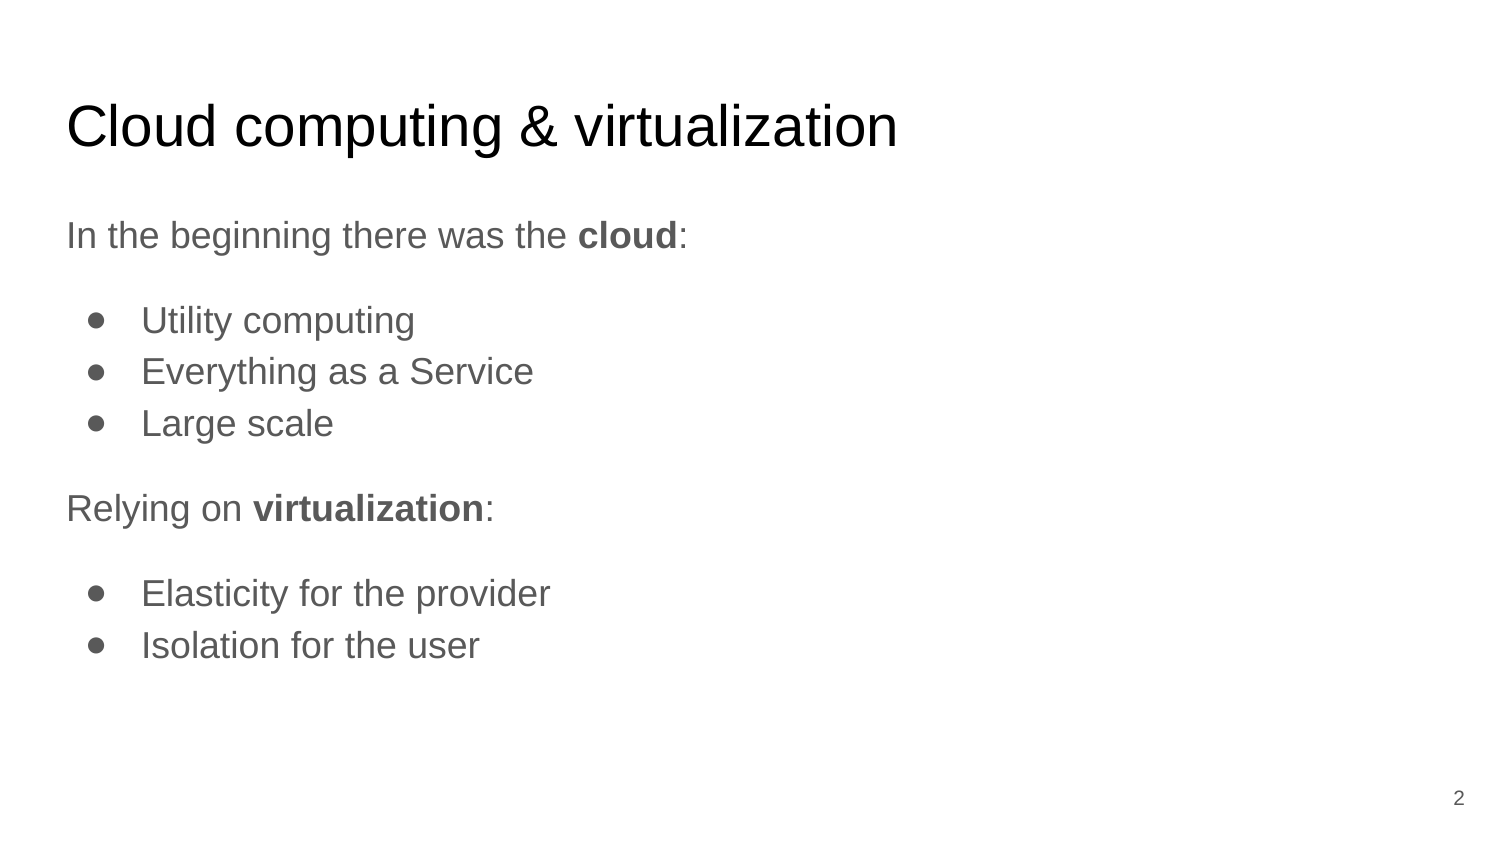

# Cloud computing & virtualization
In the beginning there was the cloud:
Utility computing
Everything as a Service
Large scale
Relying on virtualization:
Elasticity for the provider
Isolation for the user